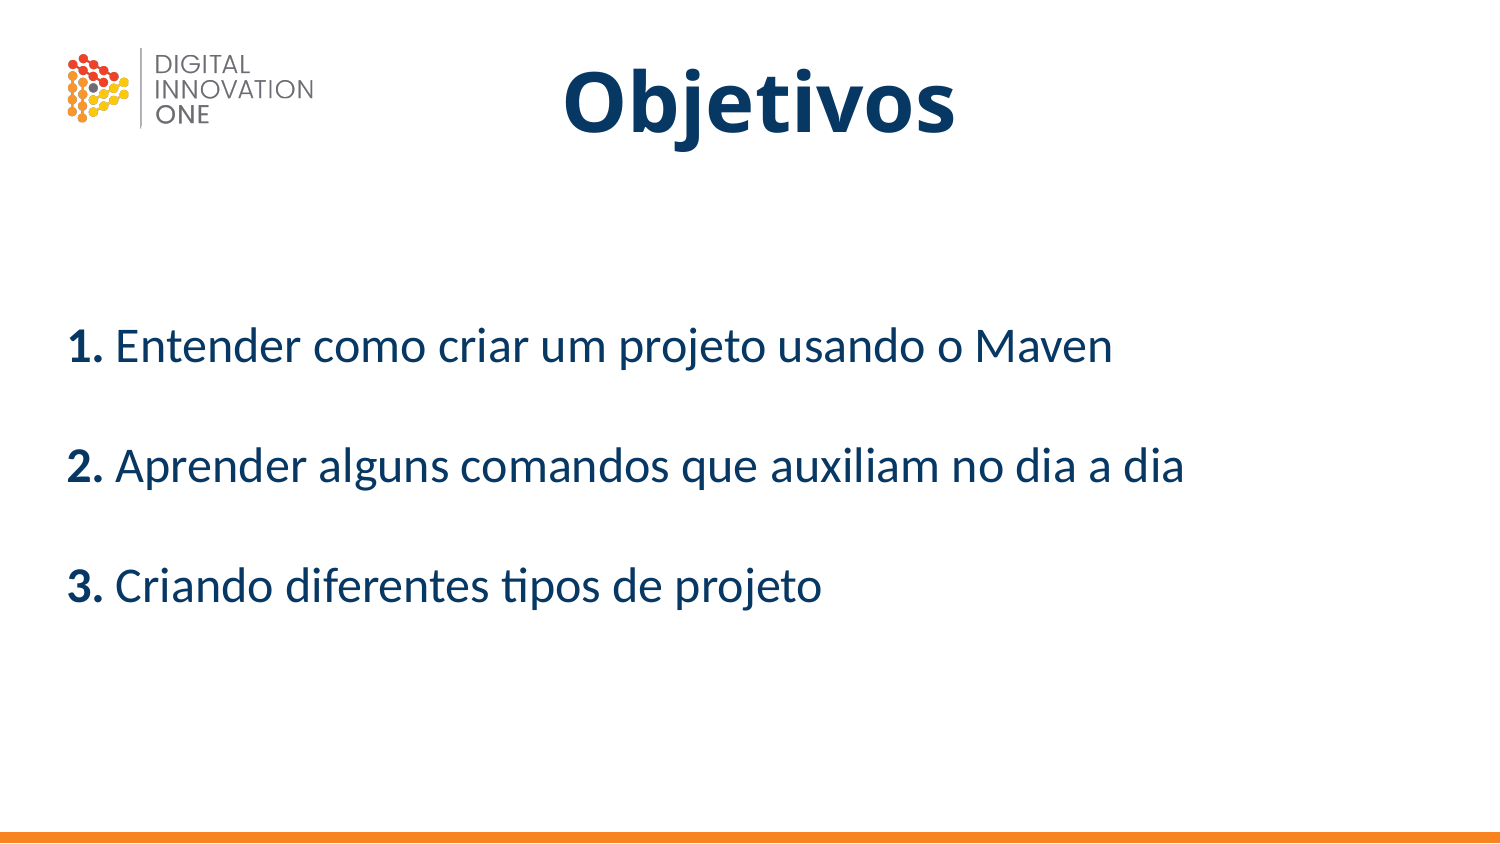

# Objetivos
1. Entender como criar um projeto usando o Maven
2. Aprender alguns comandos que auxiliam no dia a dia
3. Criando diferentes tipos de projeto